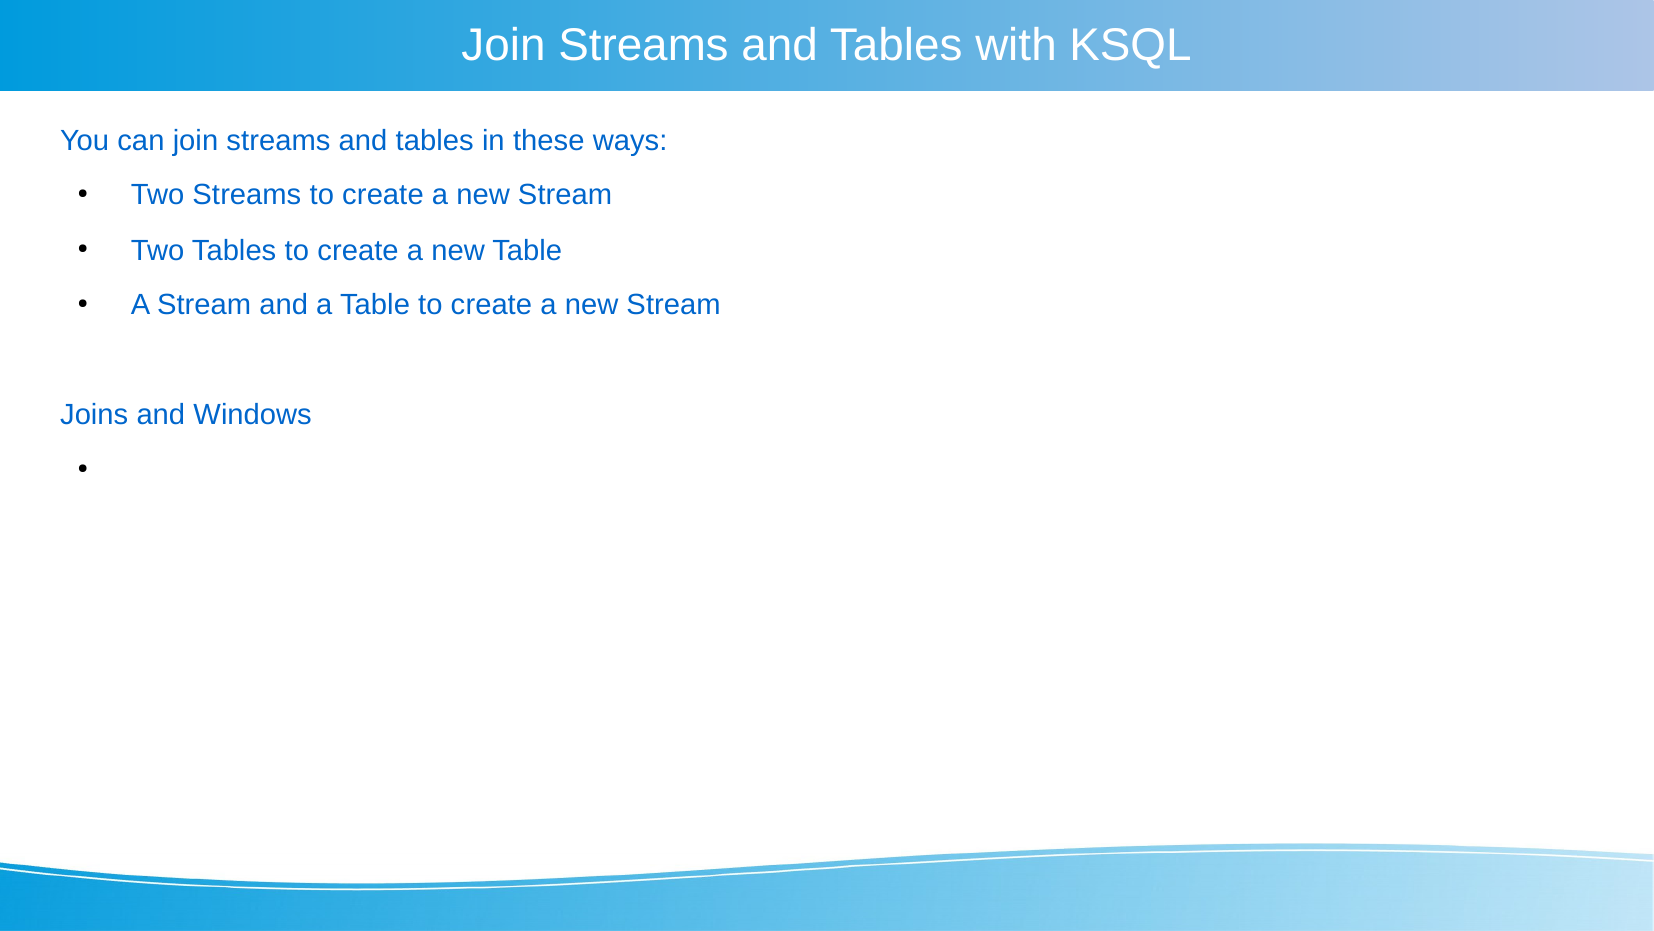

# Join Streams and Tables with KSQL
You can join streams and tables in these ways:
Two Streams to create a new Stream
Two Tables to create a new Table
A Stream and a Table to create a new Stream
Joins and Windows